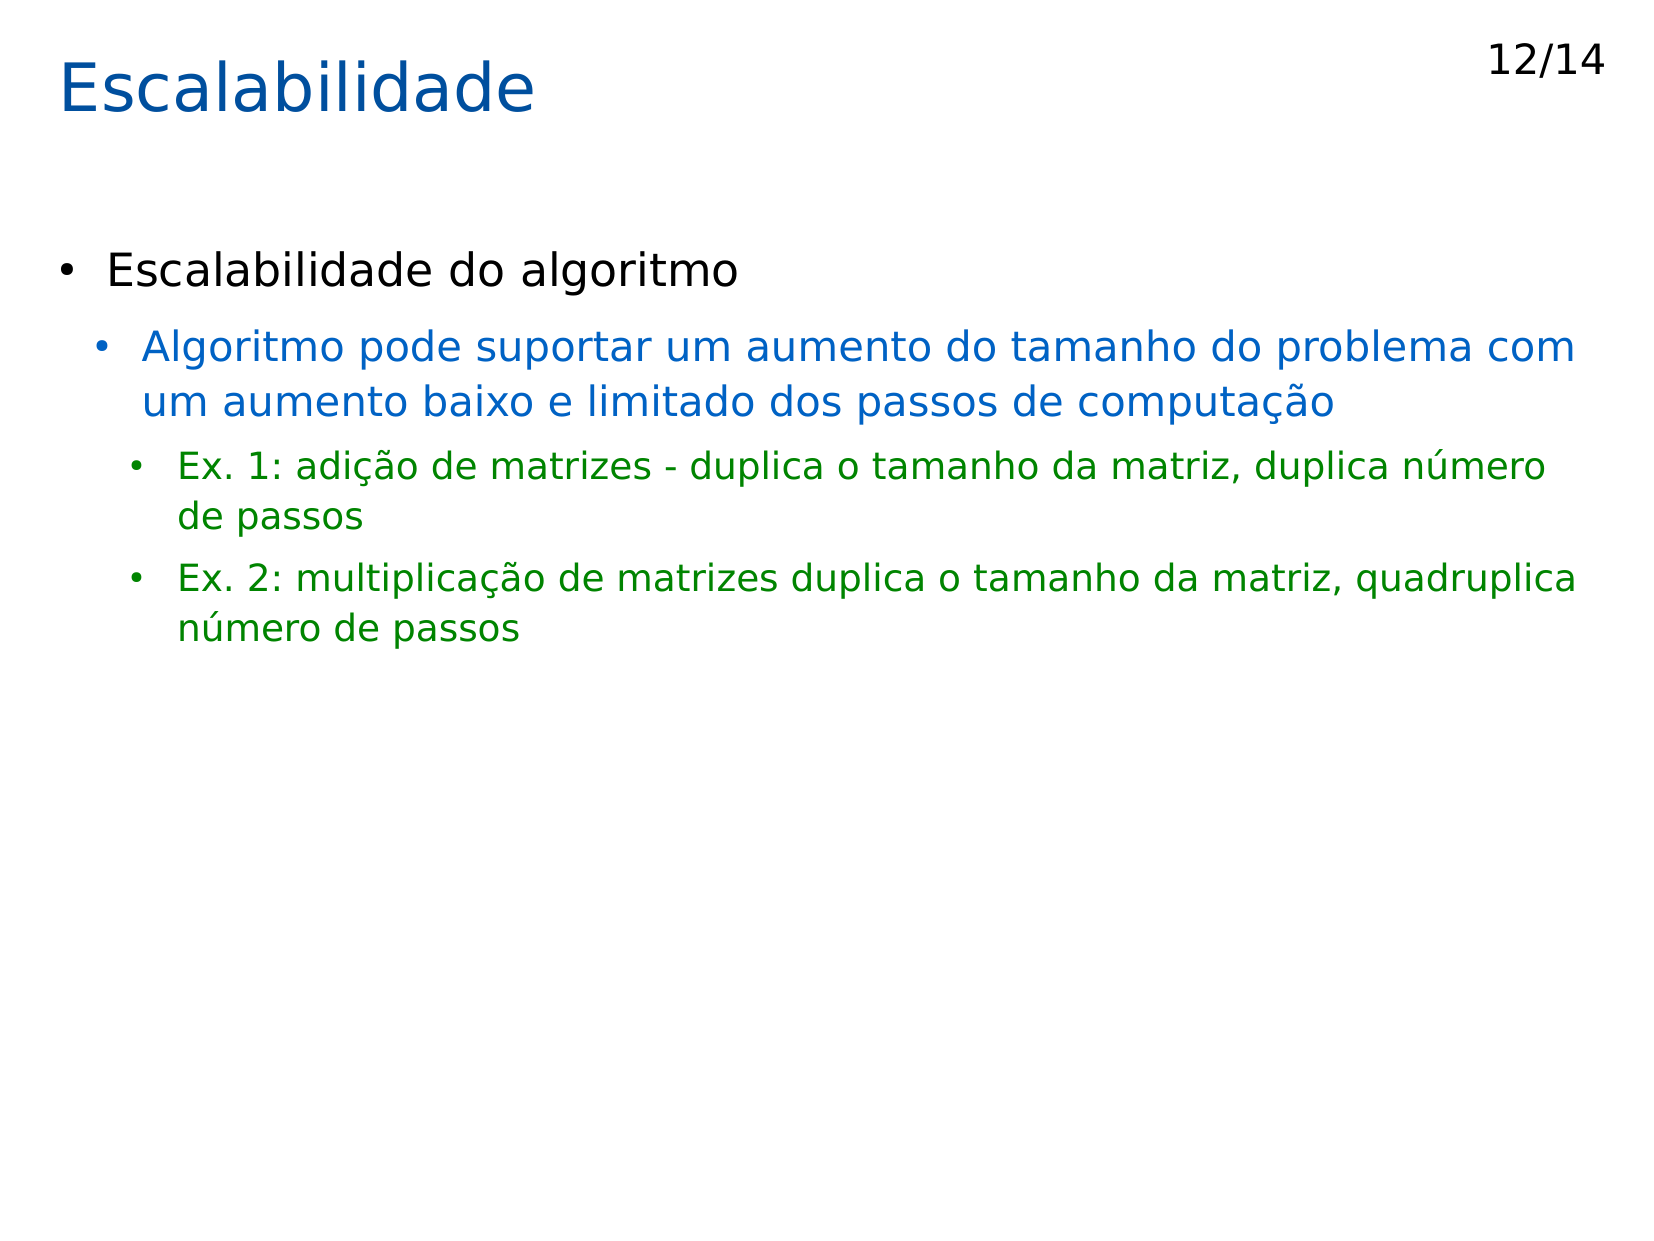

# Escalabilidade
12
Escalabilidade do algoritmo
Algoritmo pode suportar um aumento do tamanho do problema com um aumento baixo e limitado dos passos de computação
Ex. 1: adição de matrizes - duplica o tamanho da matriz, duplica número de passos
Ex. 2: multiplicação de matrizes duplica o tamanho da matriz, quadruplica número de passos